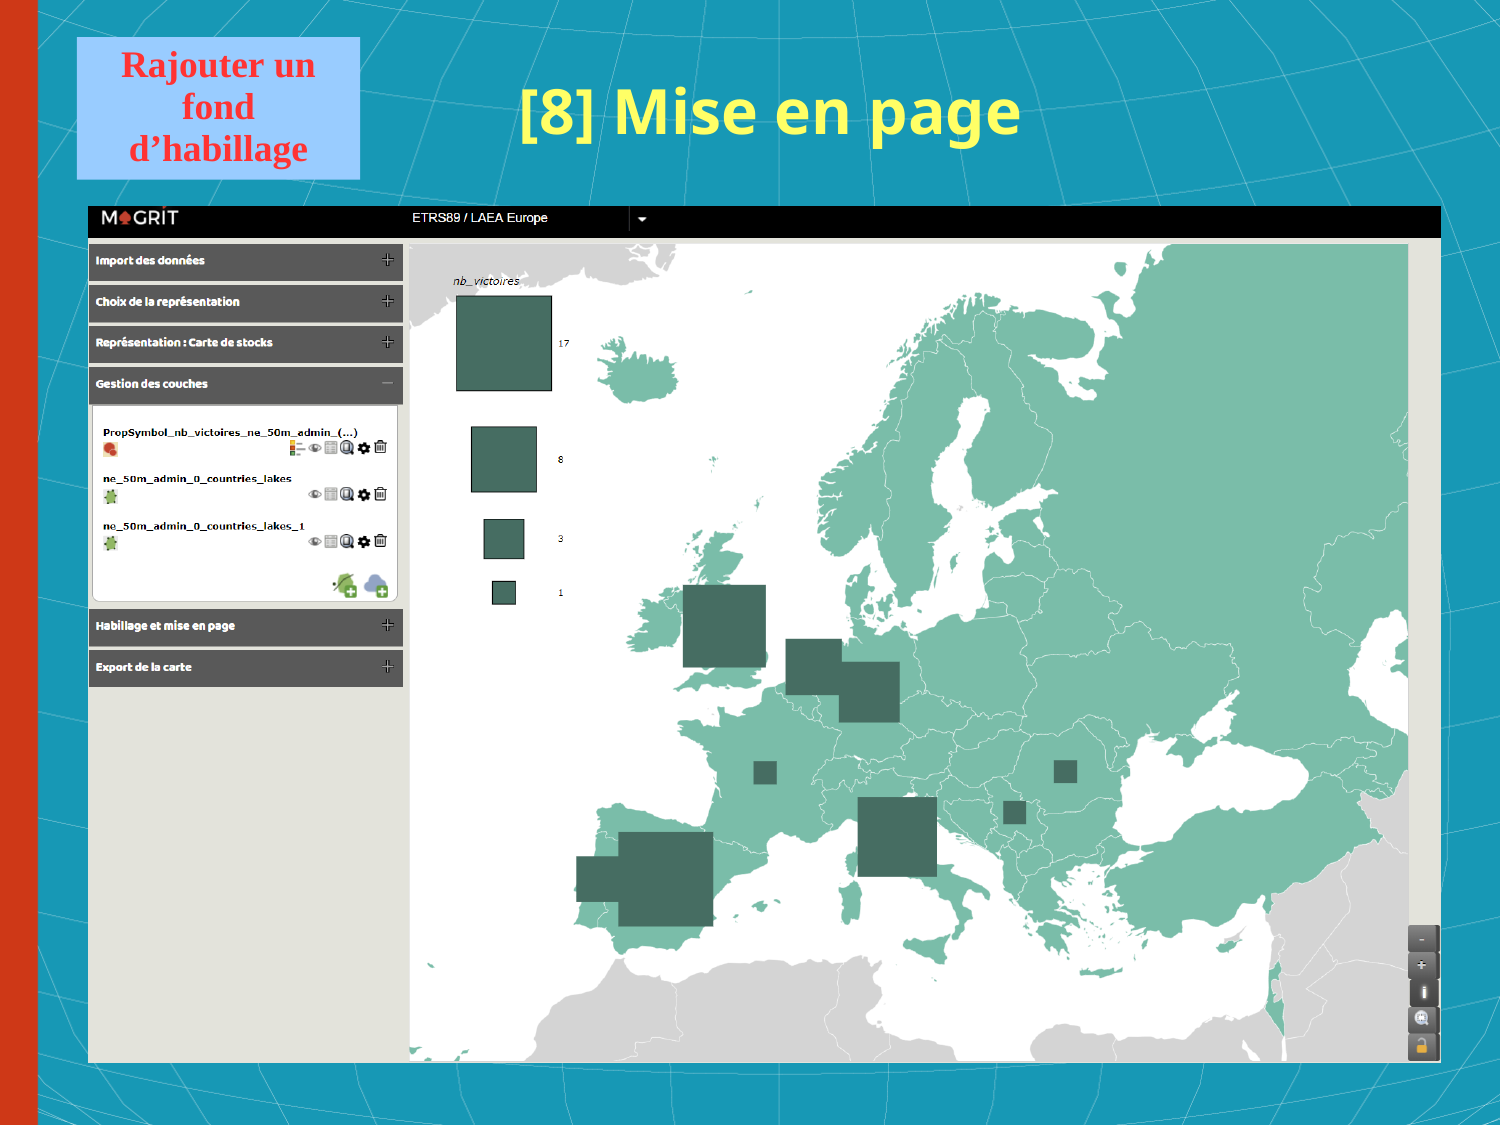

# [8] Mise en page
Rajouter un fond d’habillage